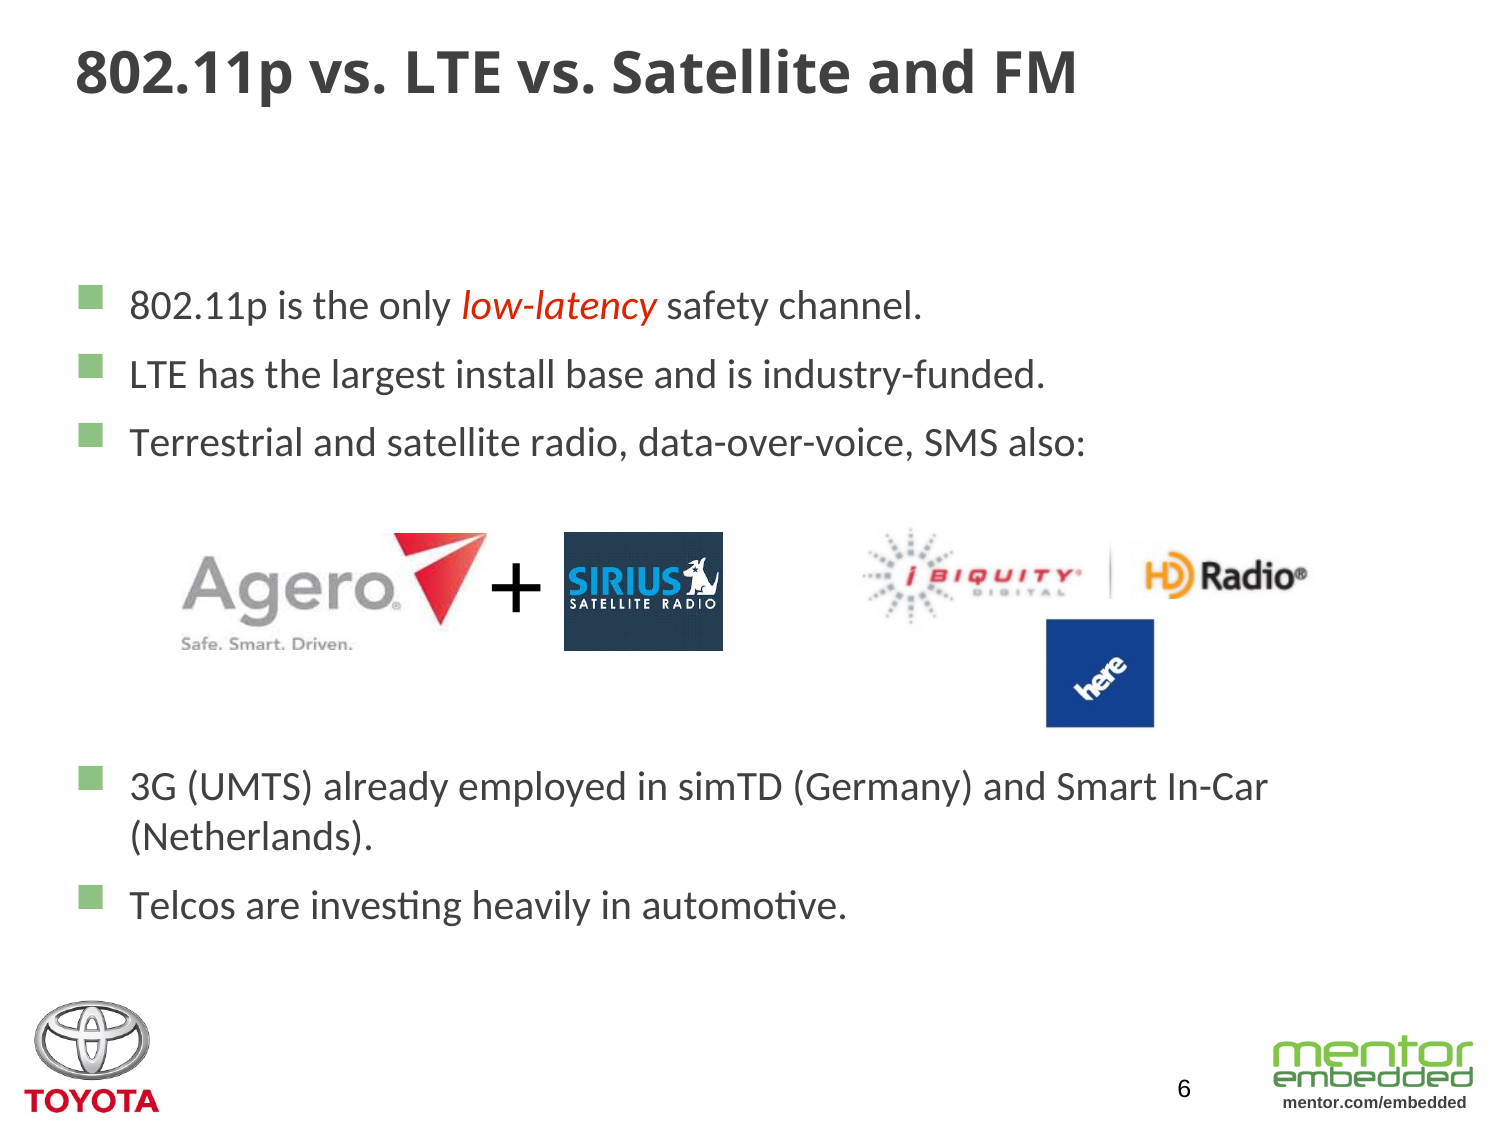

802.11p vs. LTE vs. Satellite and FM
802.11p is the only low-latency safety channel.
LTE has the largest install base and is industry-funded.
Terrestrial and satellite radio, data-over-voice, SMS also:
3G (UMTS) already employed in simTD (Germany) and Smart In-Car (Netherlands).
Telcos are investing heavily in automotive.
+